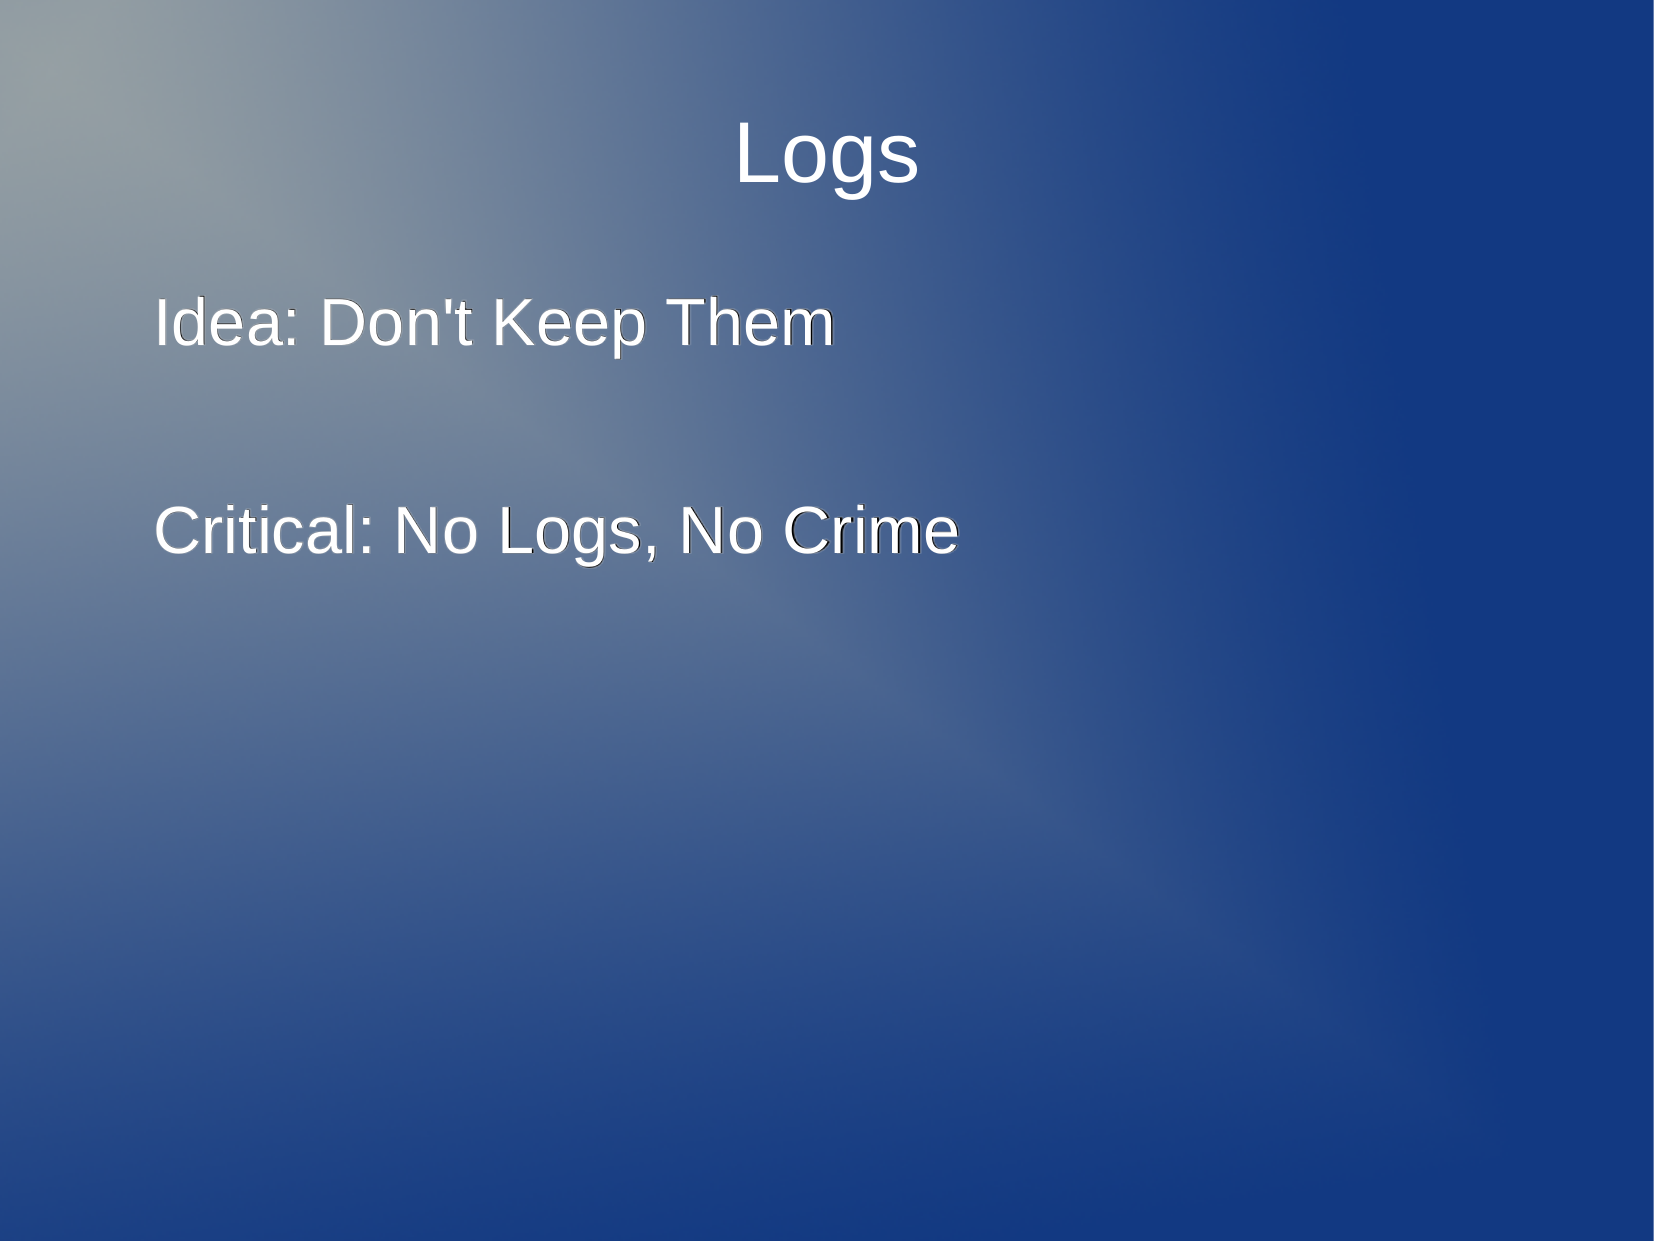

# Logs
Idea: Don't Keep Them
Critical: No Logs, No Crime